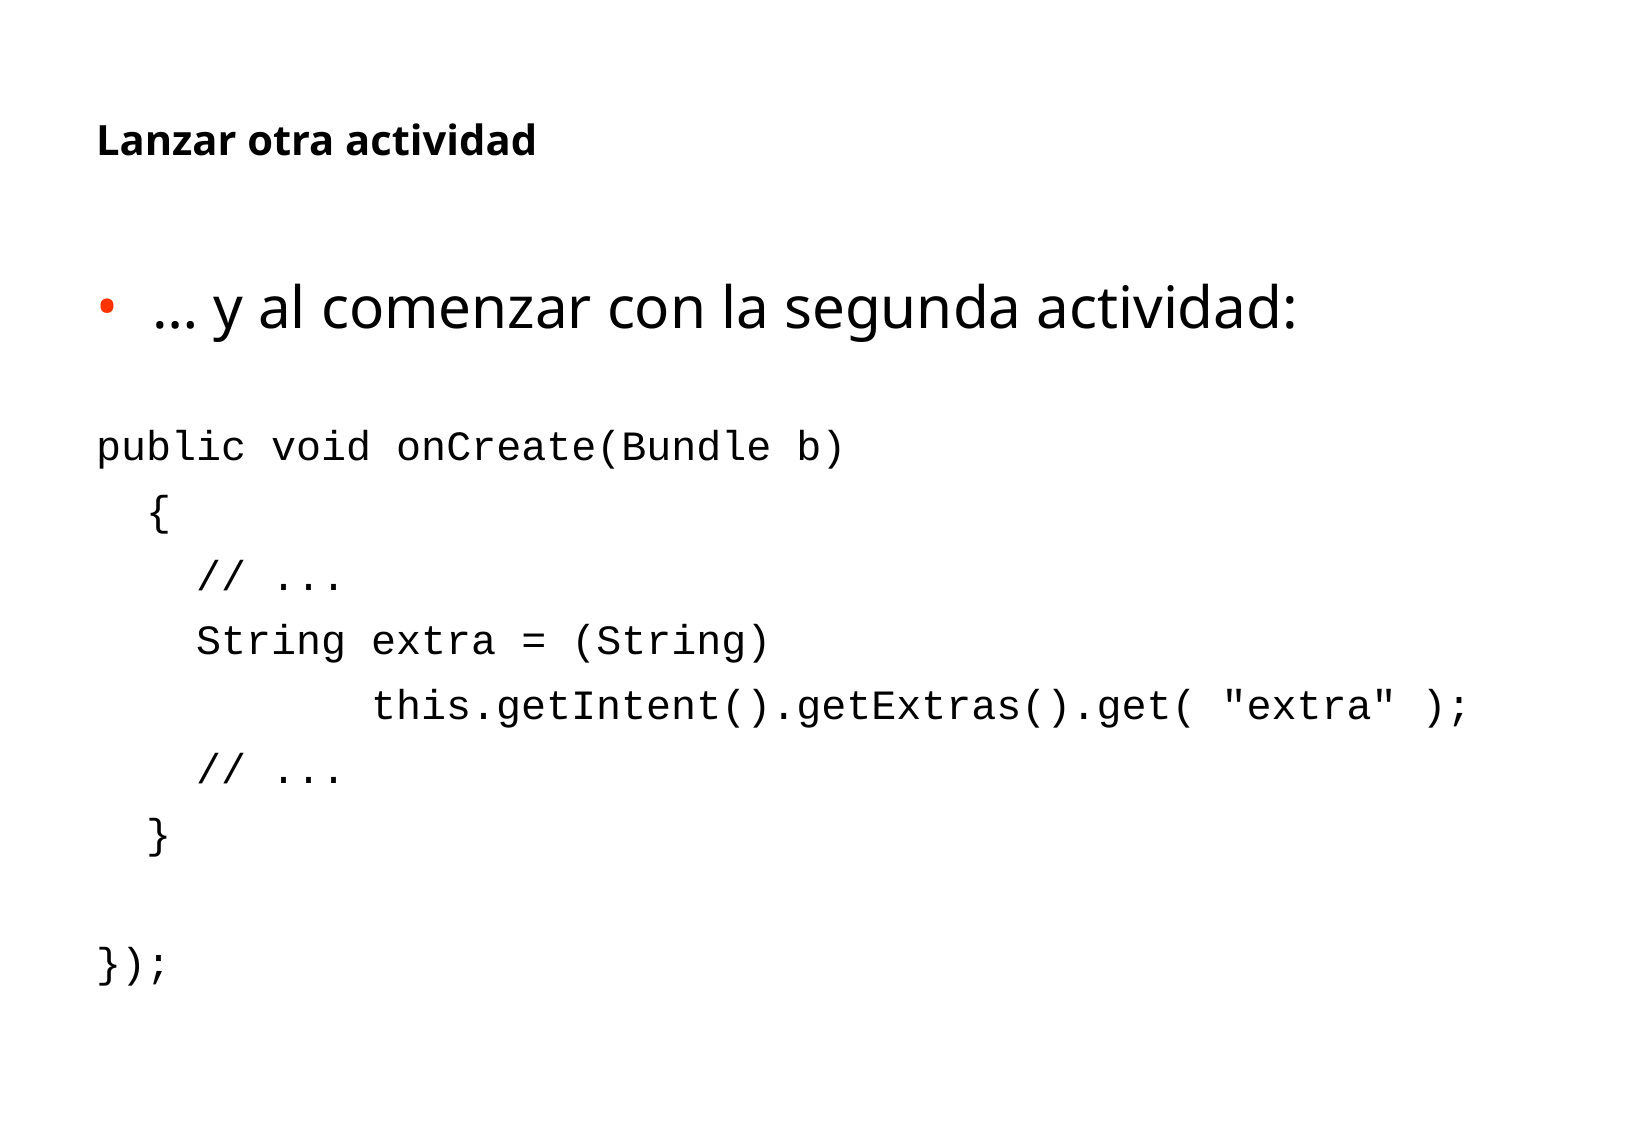

# Lanzar otra actividad
… y al comenzar con la segunda actividad:
public void onCreate(Bundle b)
 {
 // ...
 String extra = (String)
 this.getIntent().getExtras().get( "extra" );
 // ...
 }
});